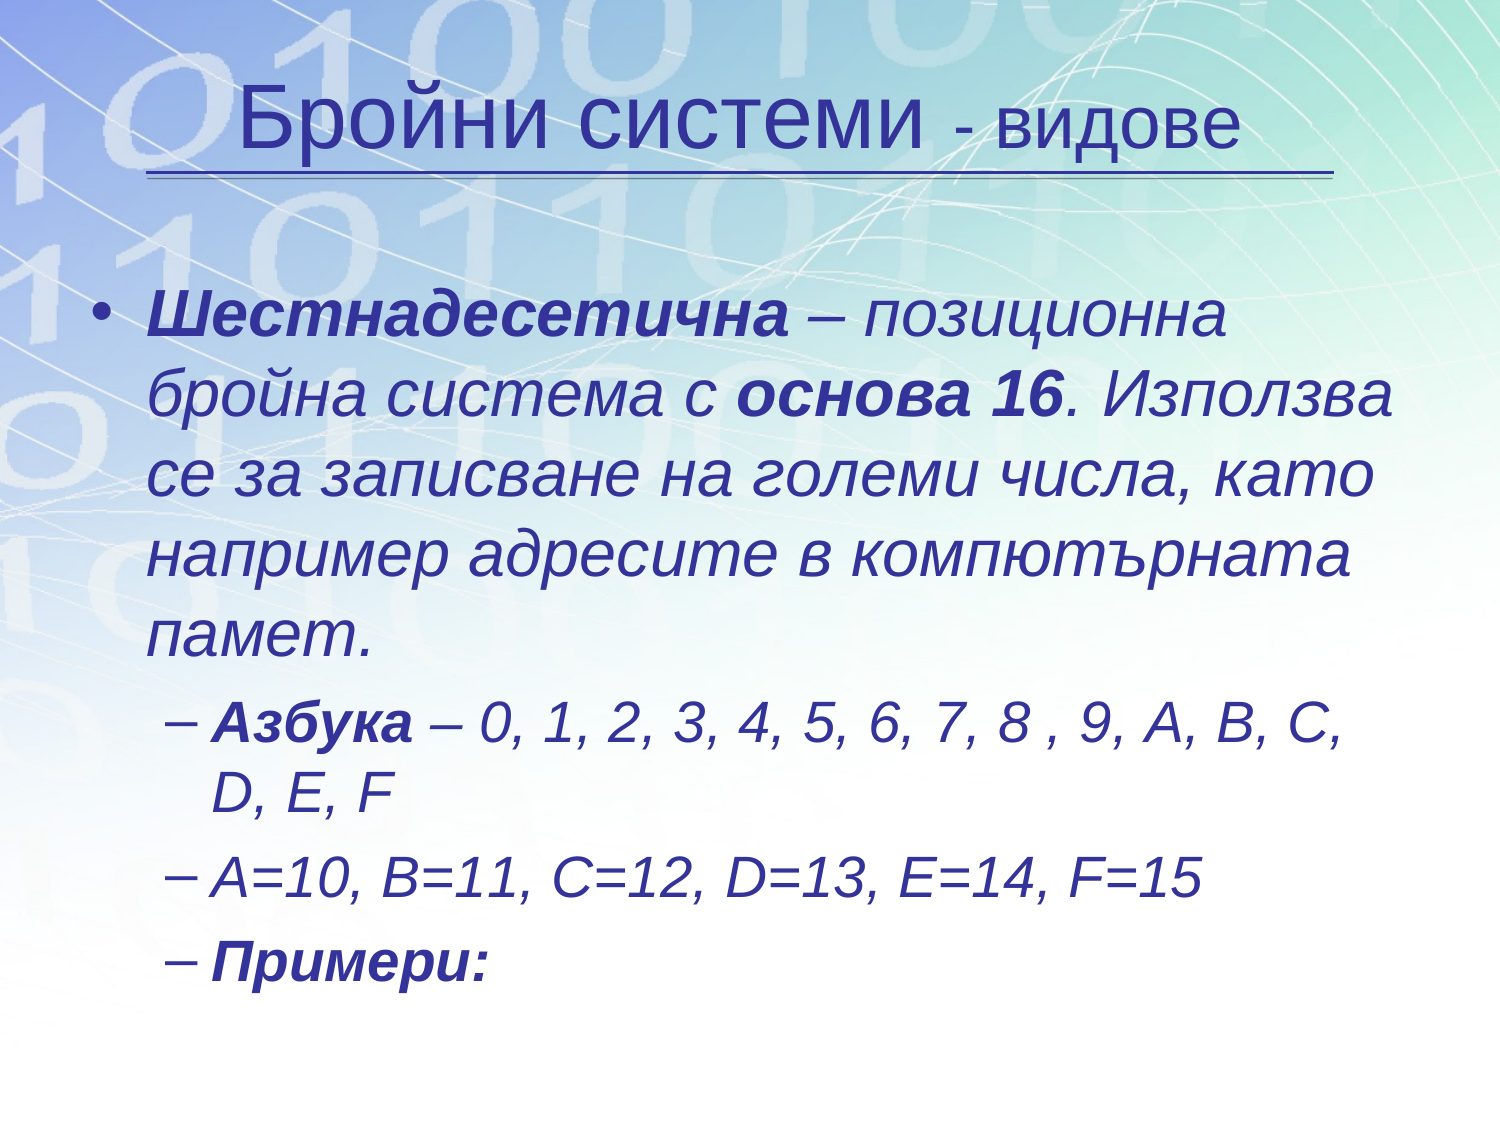

# Бройни системи - видове
Шестнадесетична – позиционна бройна система с основа 16. Използва се за записване на големи числа, като например адресите в компютърната памет.
Азбука – 0, 1, 2, 3, 4, 5, 6, 7, 8 , 9, A, B, C, D, E, F
A=10, B=11, C=12, D=13, E=14, F=15
Примери: